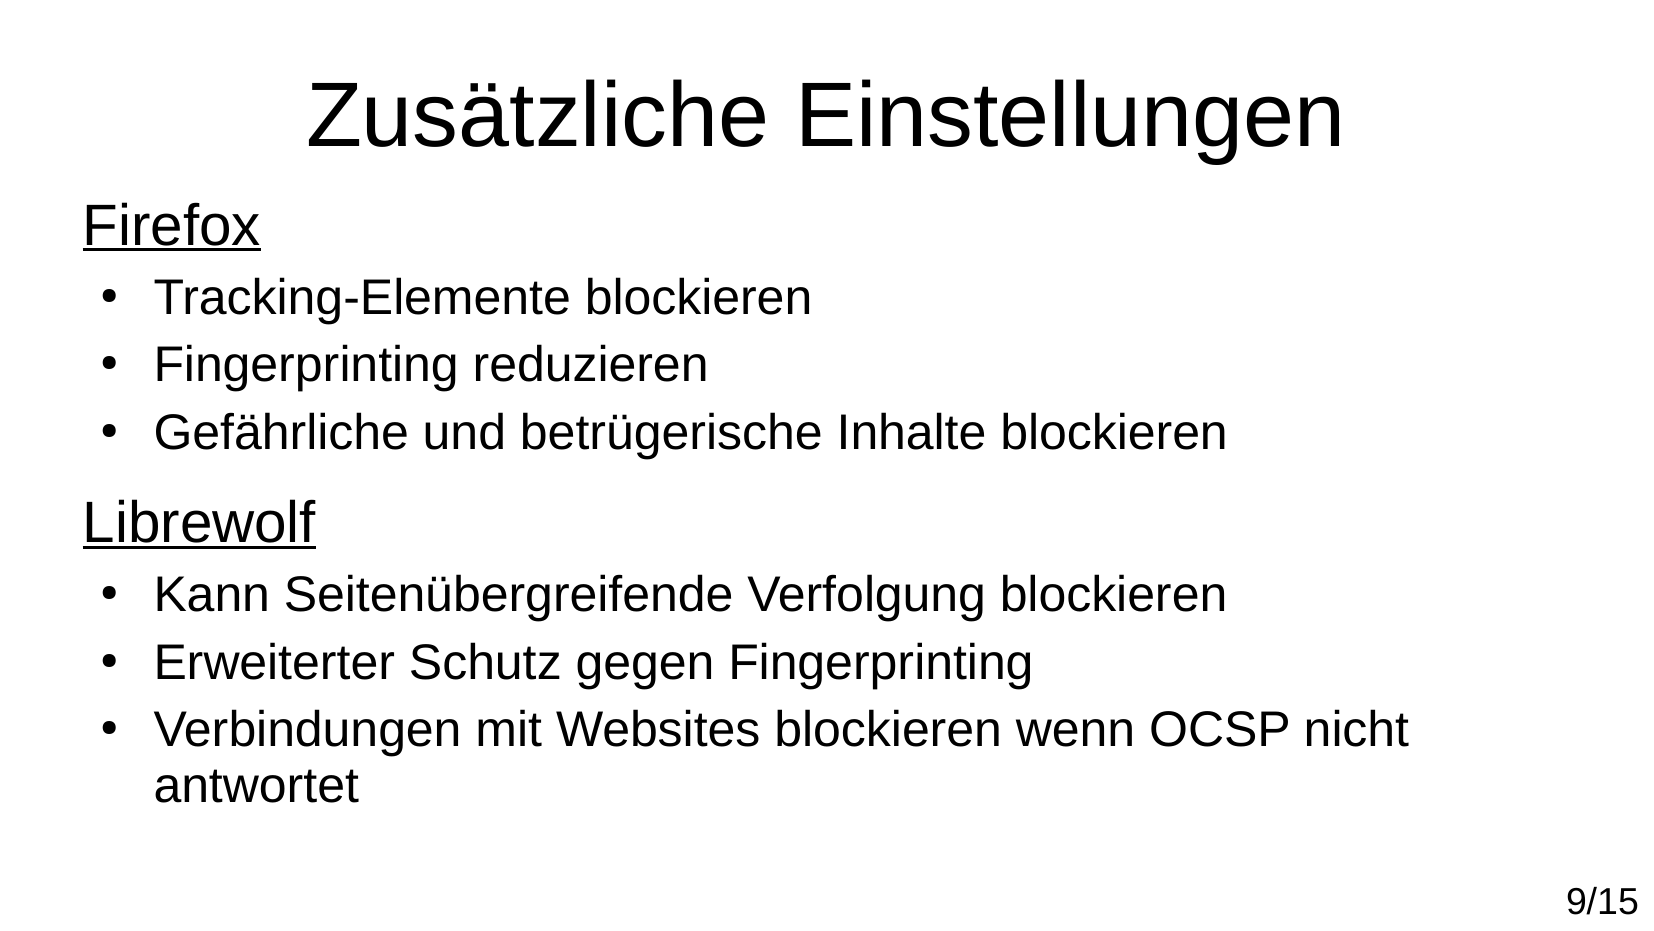

# Zusätzliche Einstellungen
Firefox
Tracking-Elemente blockieren
Fingerprinting reduzieren
Gefährliche und betrügerische Inhalte blockieren
Librewolf
Kann Seitenübergreifende Verfolgung blockieren
Erweiterter Schutz gegen Fingerprinting
Verbindungen mit Websites blockieren wenn OCSP nicht antwortet
9/15